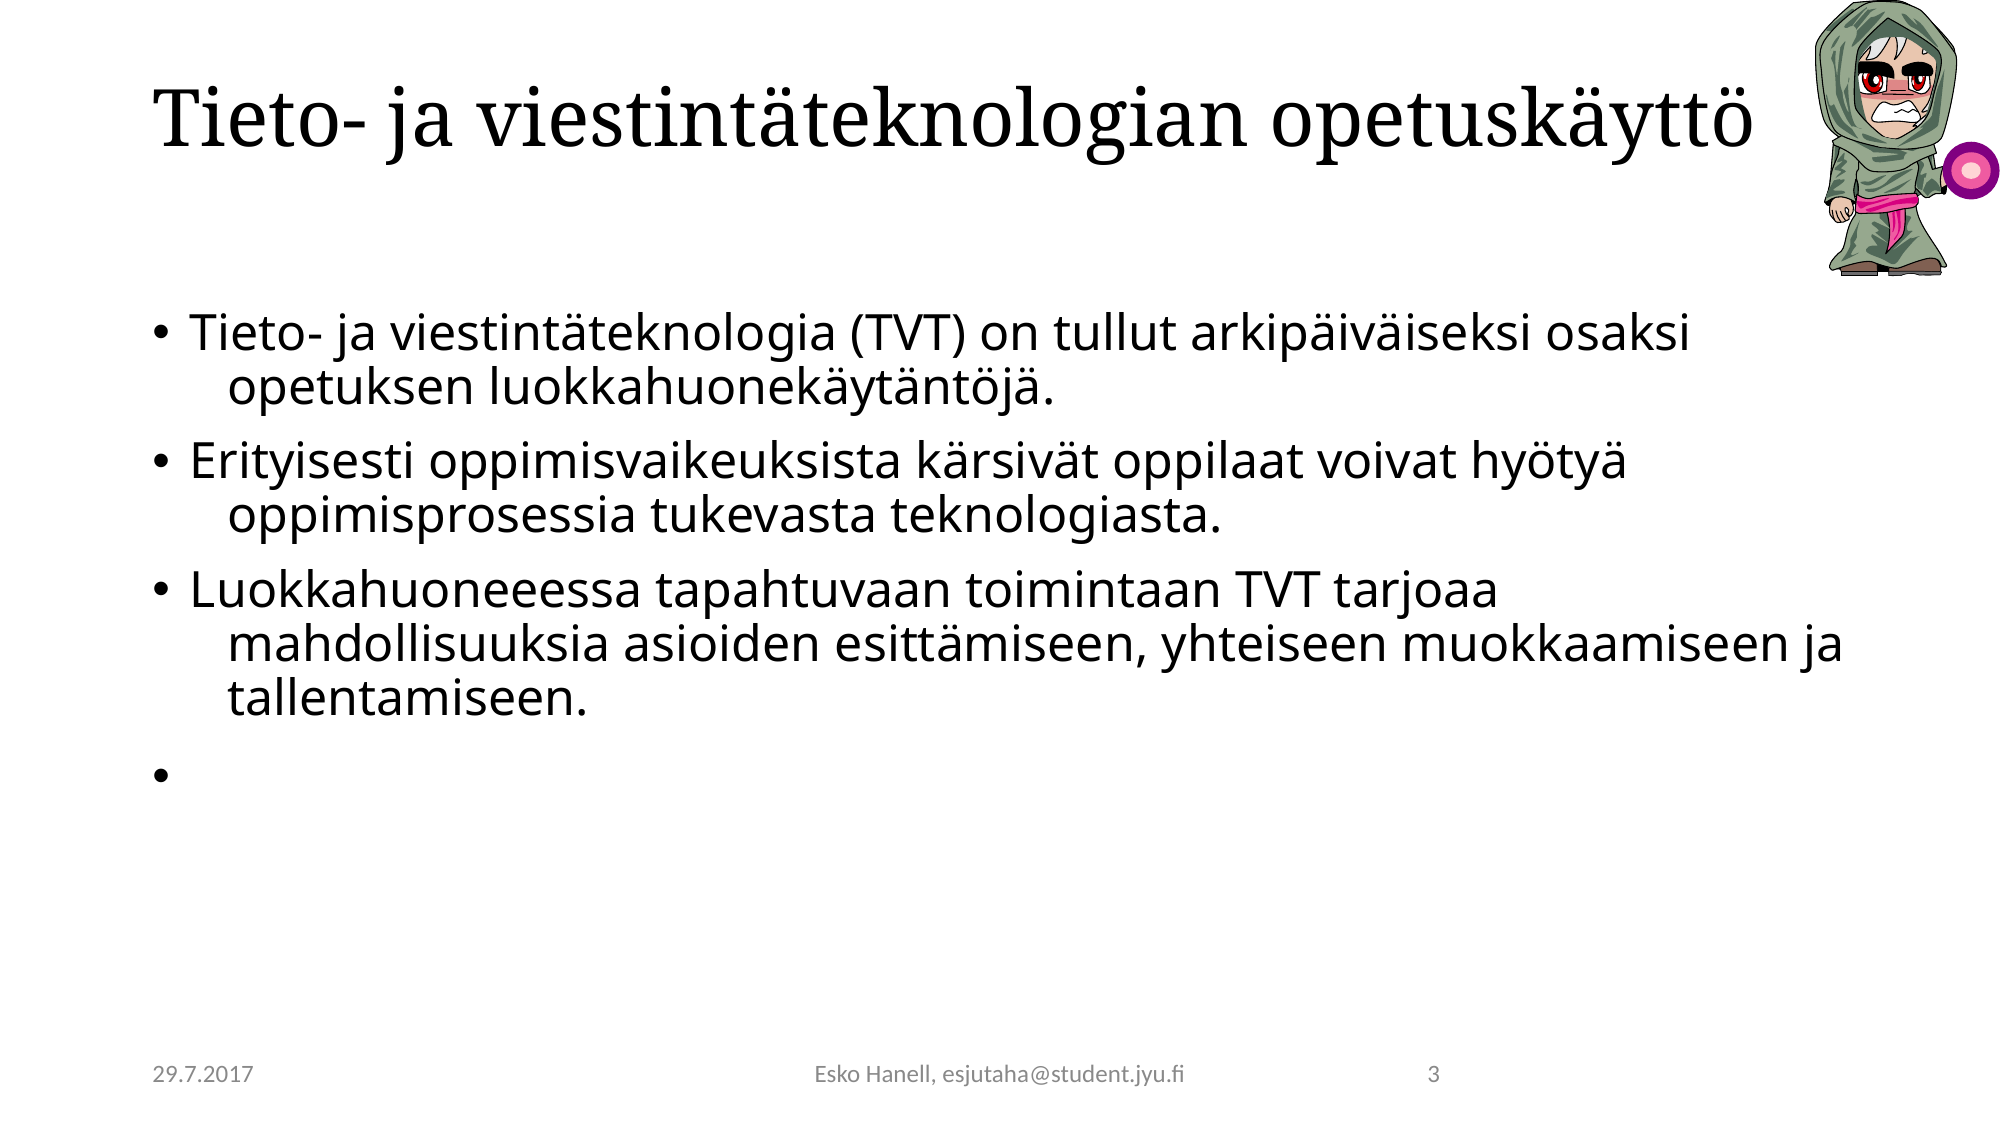

# Tieto- ja viestintäteknologian opetuskäyttö
Tieto- ja viestintäteknologia (TVT) on tullut arkipäiväiseksi osaksi opetuksen luokkahuonekäytäntöjä.
Erityisesti oppimisvaikeuksista kärsivät oppilaat voivat hyötyä oppimisprosessia tukevasta teknologiasta.
Luokkahuoneeessa tapahtuvaan toimintaan TVT tarjoaa mahdollisuuksia asioiden esittämiseen, yhteiseen muokkaamiseen ja tallentamiseen.
29.7.2017
Esko Hanell, esjutaha@student.jyu.fi